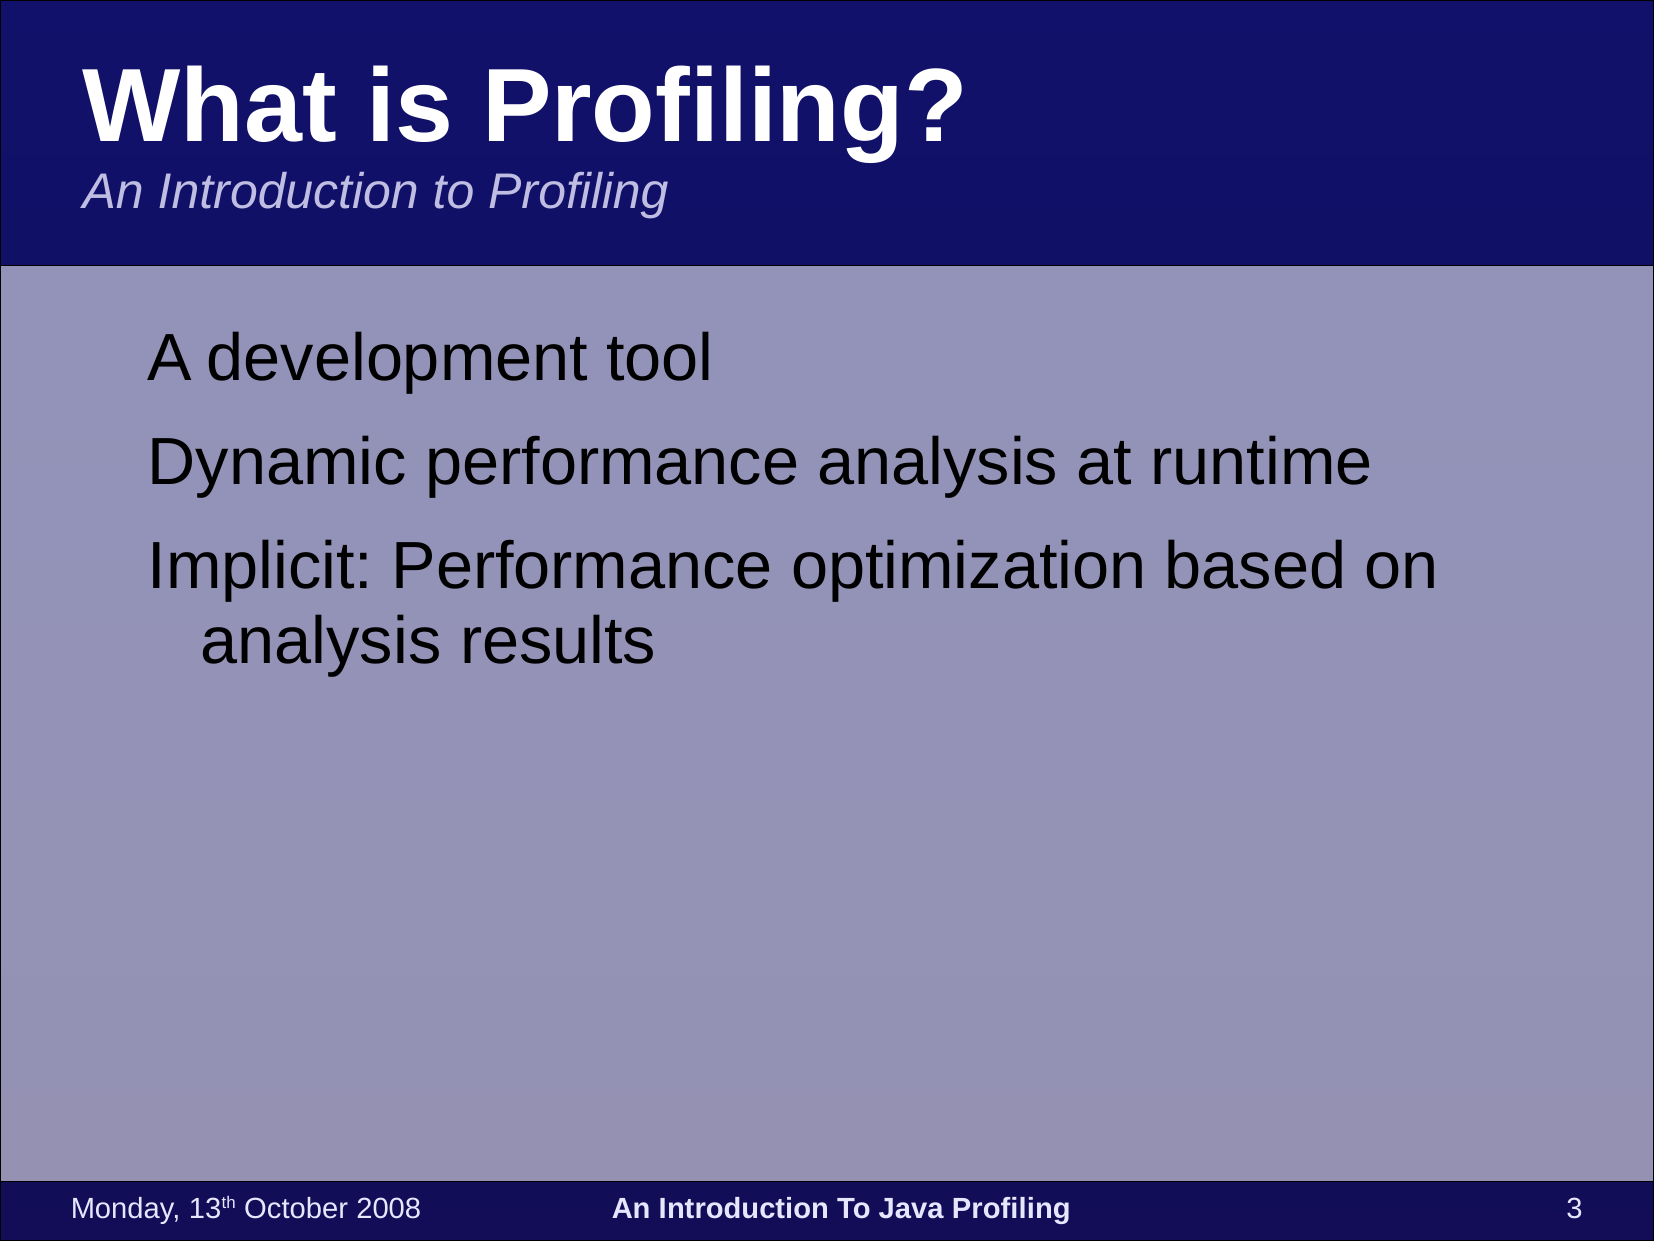

# What is Profiling? An Introduction to Profiling
A development tool
Dynamic performance analysis at runtime
Implicit: Performance optimization based on analysis results
3